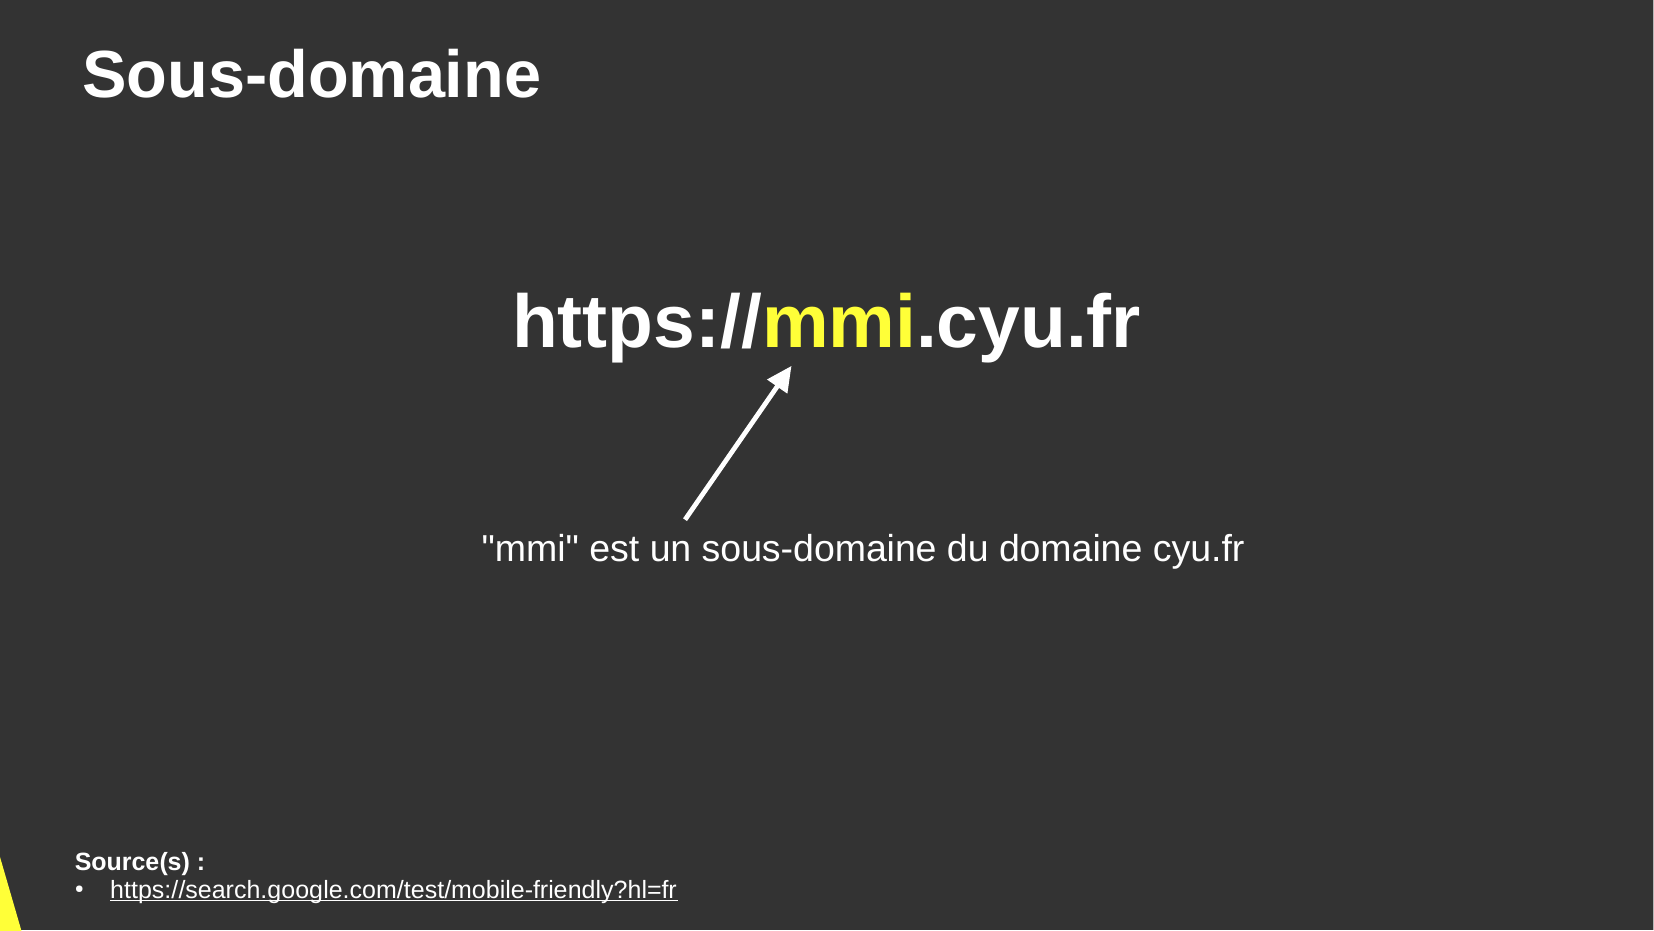

# Sous-domaine
https://mmi.cyu.fr
"mmi" est un sous-domaine du domaine cyu.fr
Source(s) :
https://search.google.com/test/mobile-friendly?hl=fr